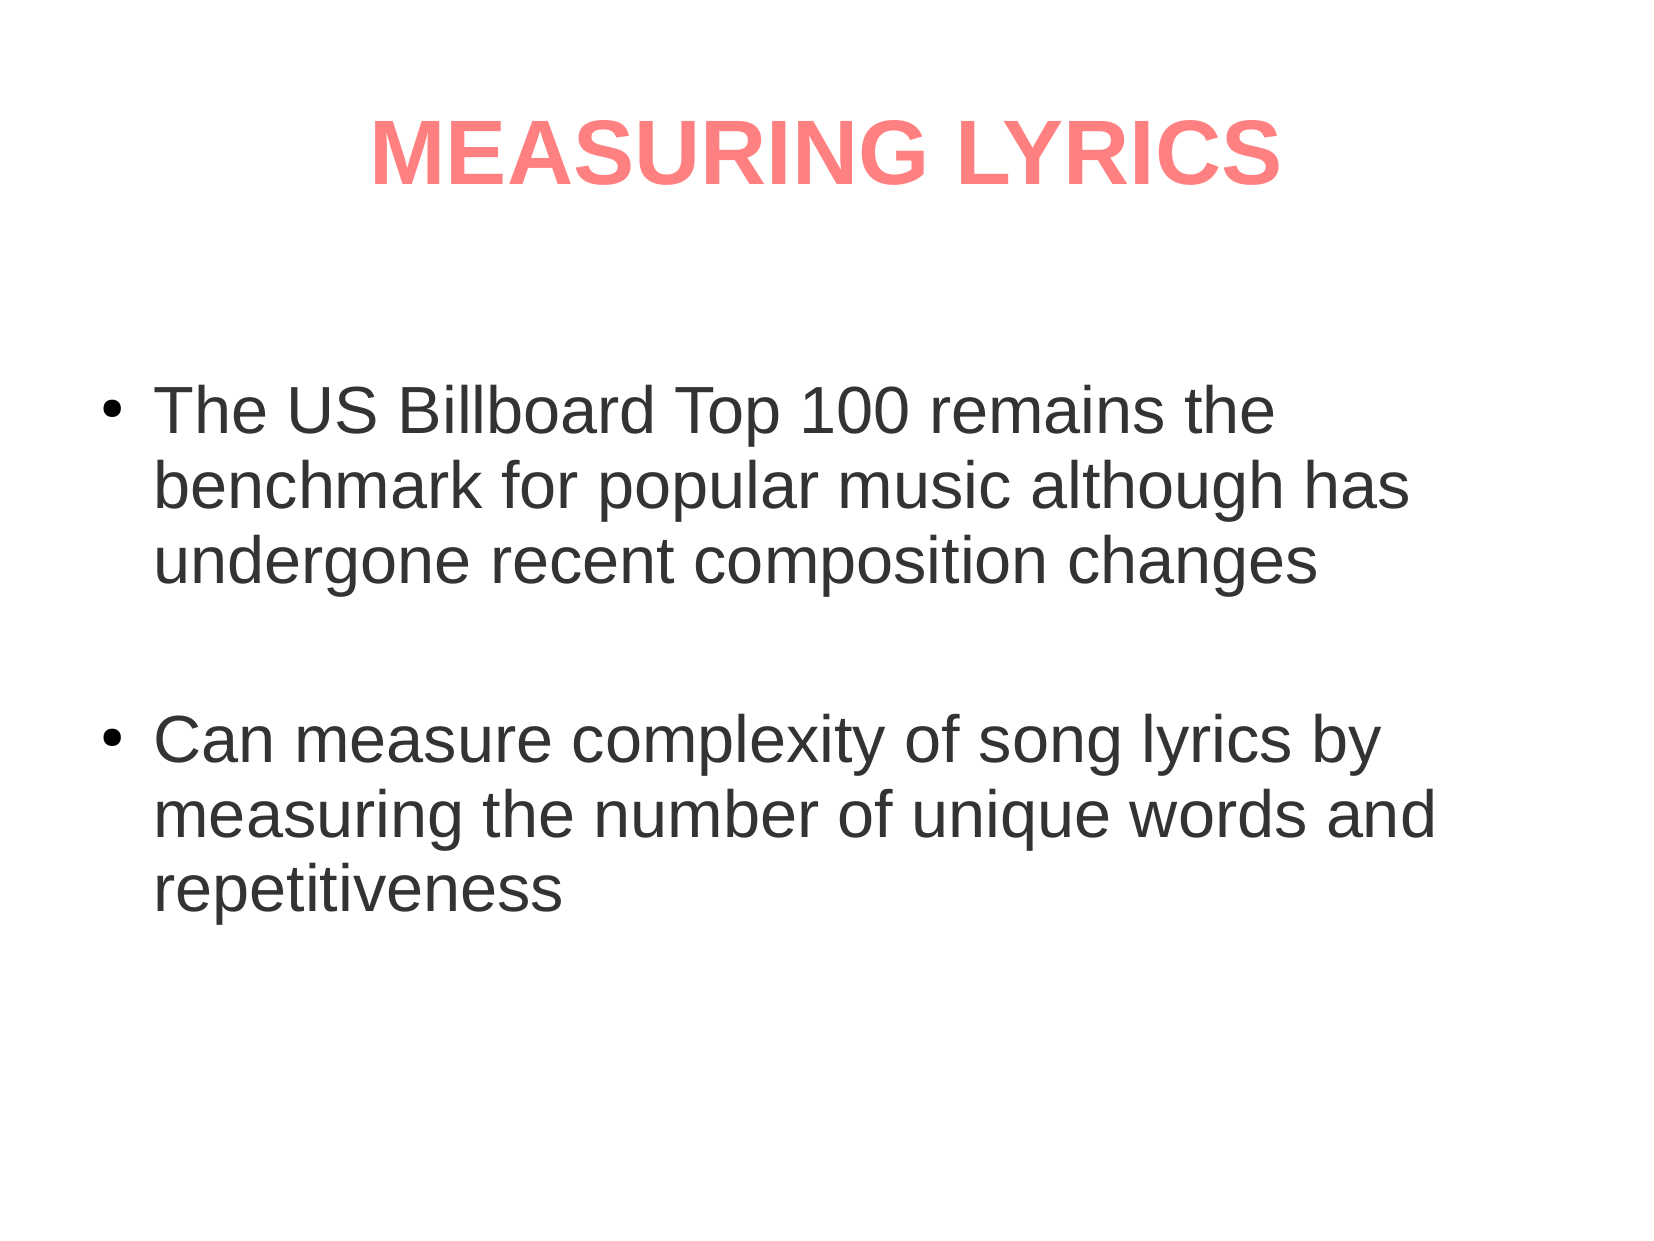

# MEASURING LYRICS
The US Billboard Top 100 remains the benchmark for popular music although has undergone recent composition changes
Can measure complexity of song lyrics by measuring the number of unique words and repetitiveness